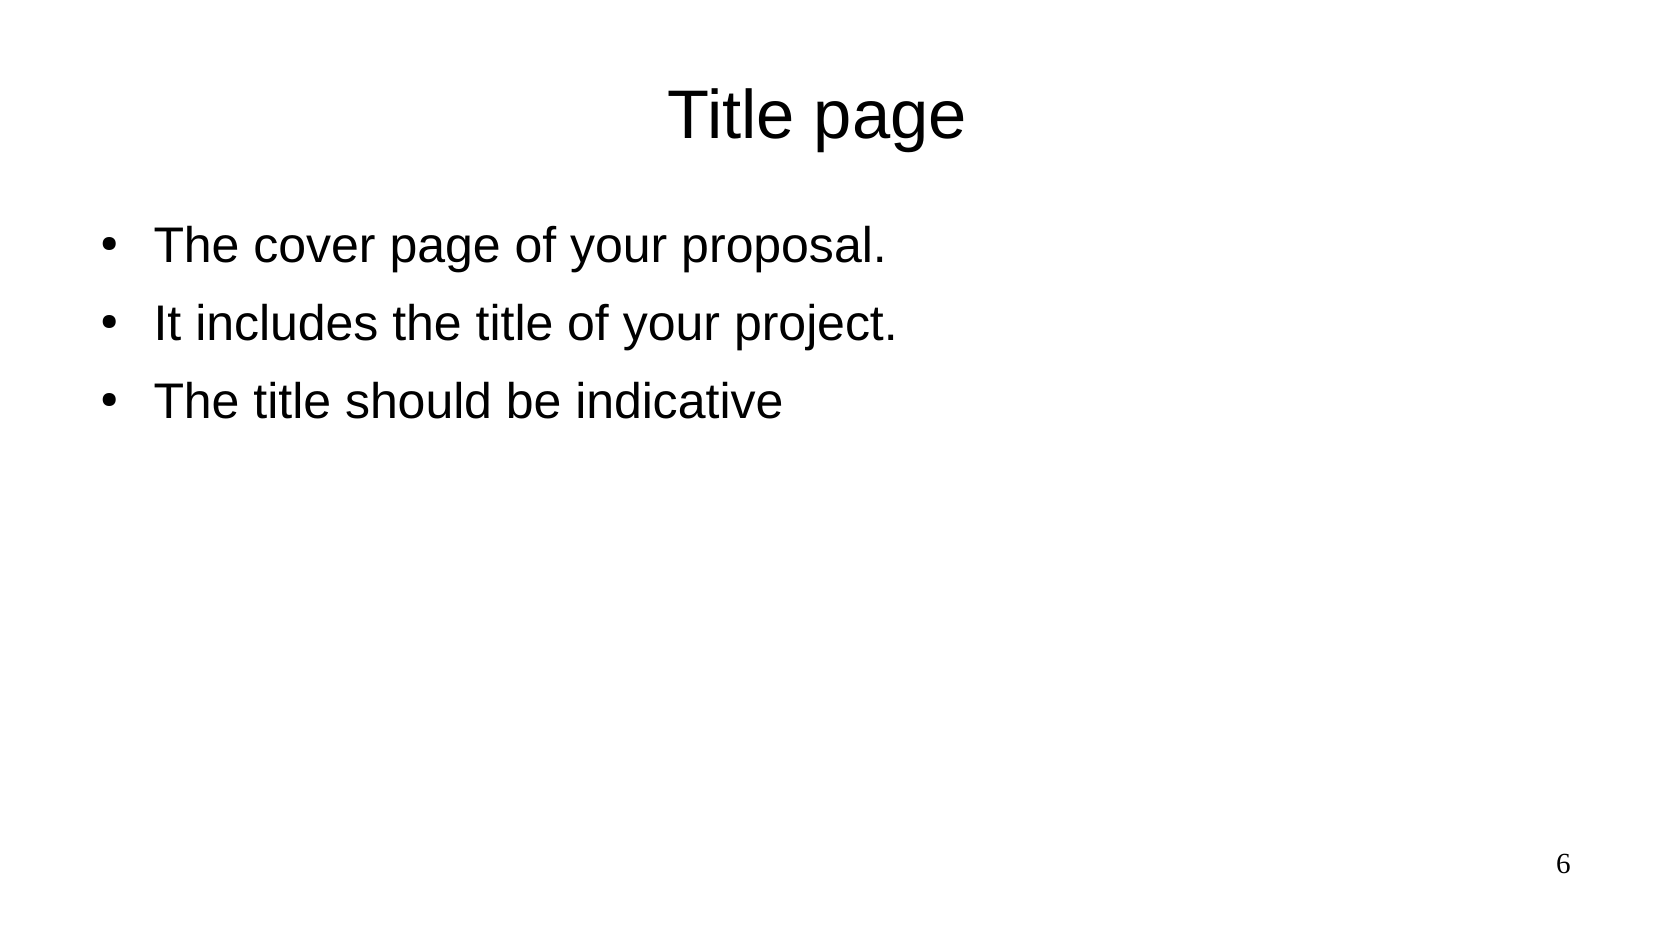

# Title page
The cover page of your proposal.
It includes the title of your project.
The title should be indicative
6